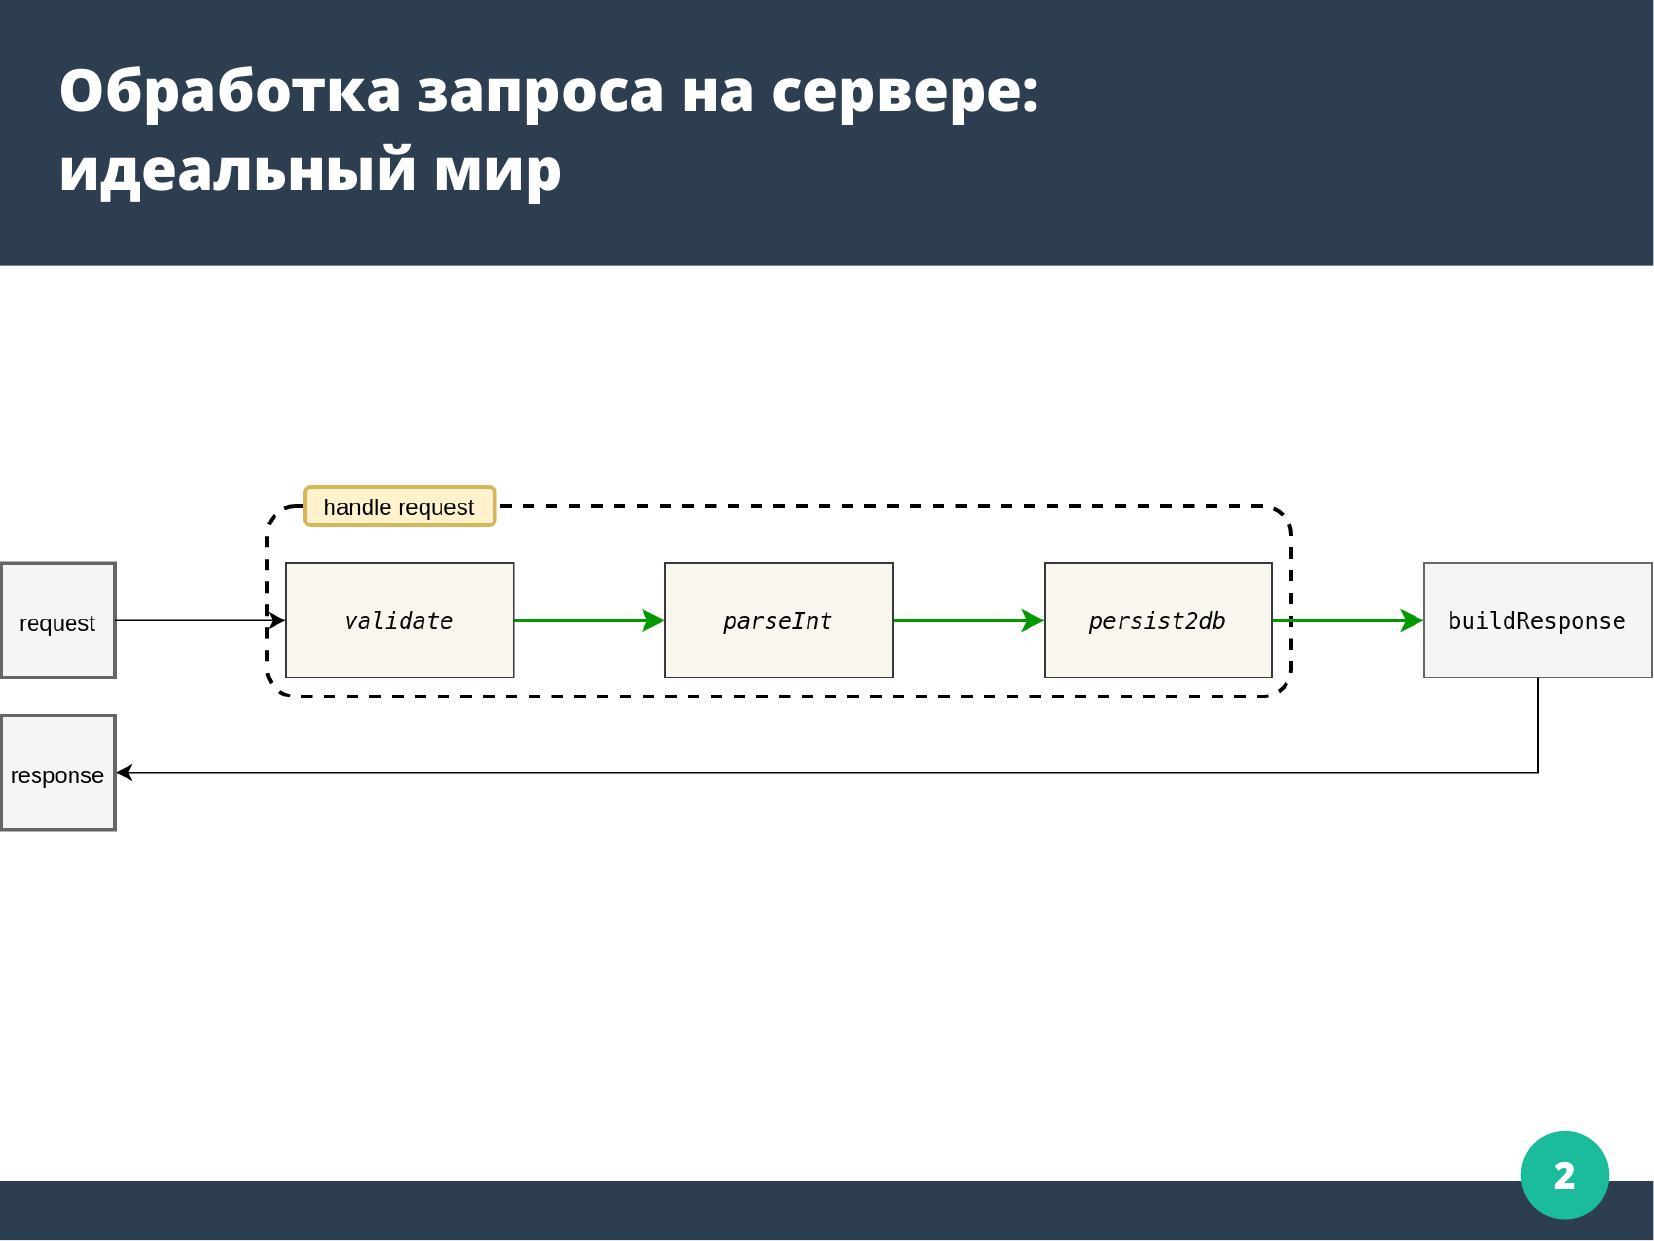

# Обработка запроса на сервере: идеальный мир
2